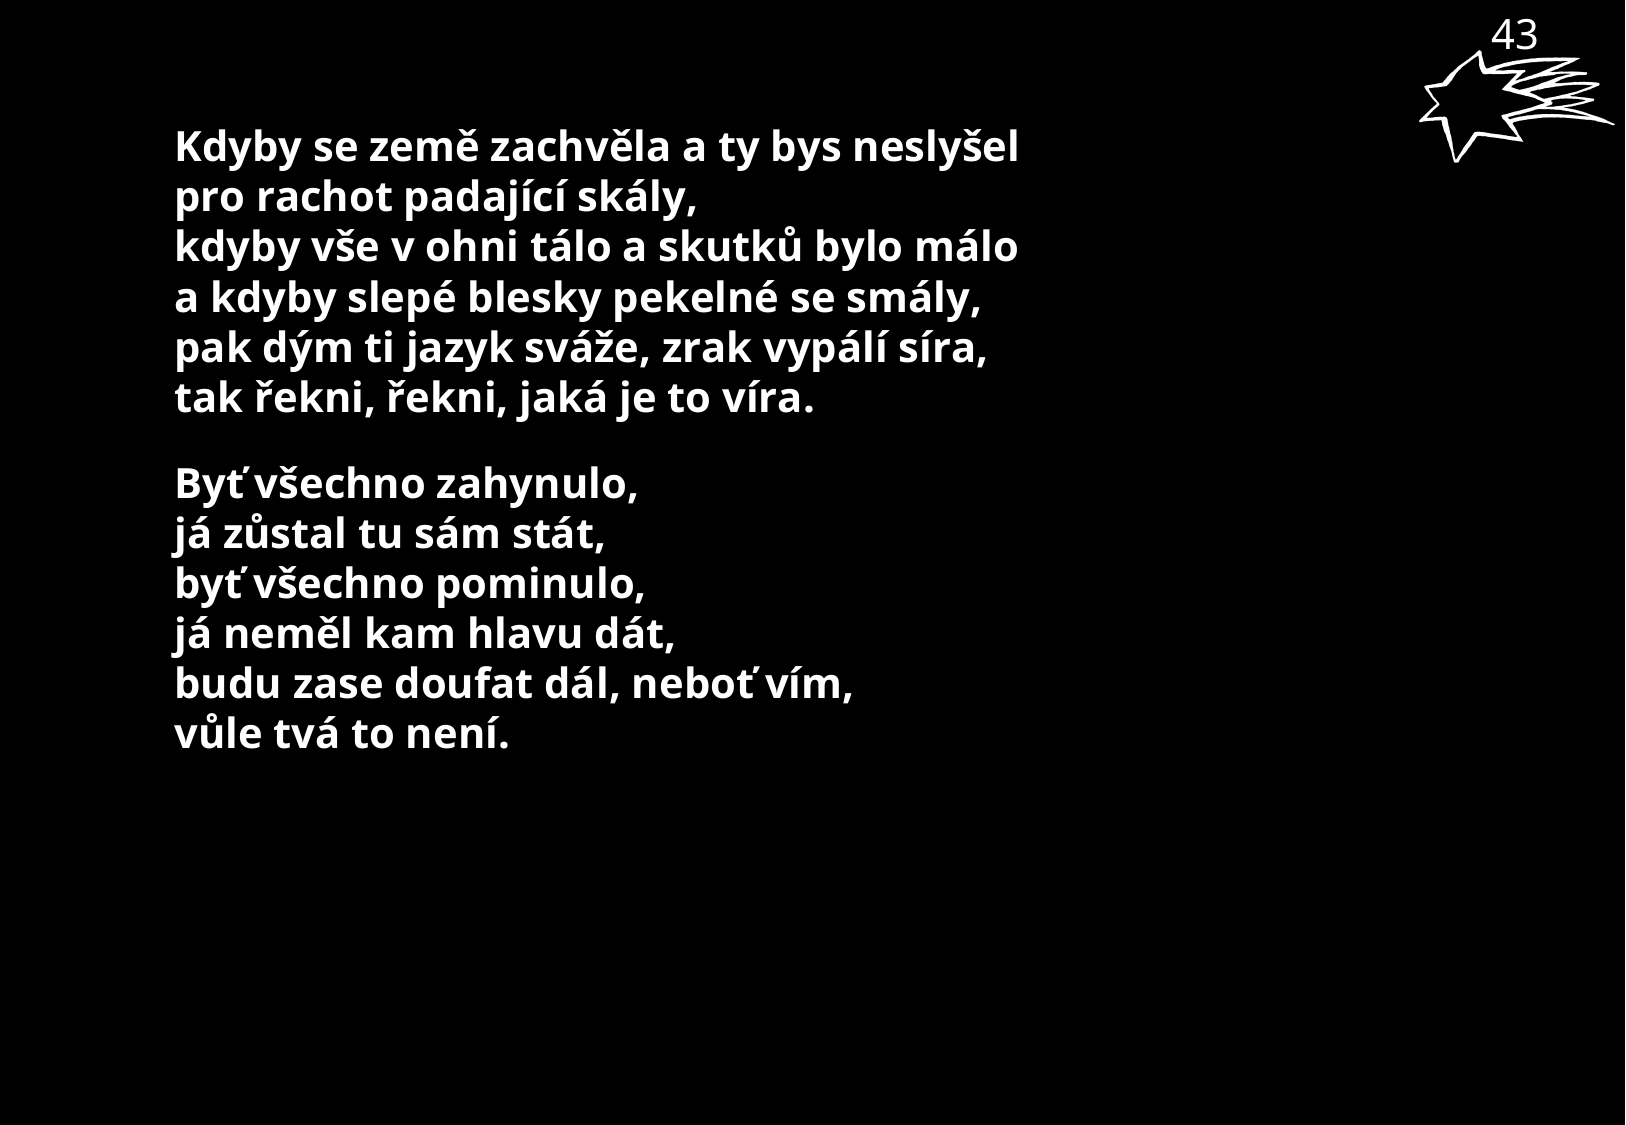

43
# Kdyby se země zachvěla a ty bys neslyšel pro rachot padající skály, kdyby vše v ohni tálo a skutků bylo málo a kdyby slepé blesky pekelné se smály, pak dým ti jazyk sváže, zrak vypálí síra, tak řekni, řekni, jaká je to víra.
	Byť všechno zahynulo,
já zůstal tu sám stát,
byť všechno pominulo,
já neměl kam hlavu dát,
budu zase doufat dál, neboť vím,
vůle tvá to není.